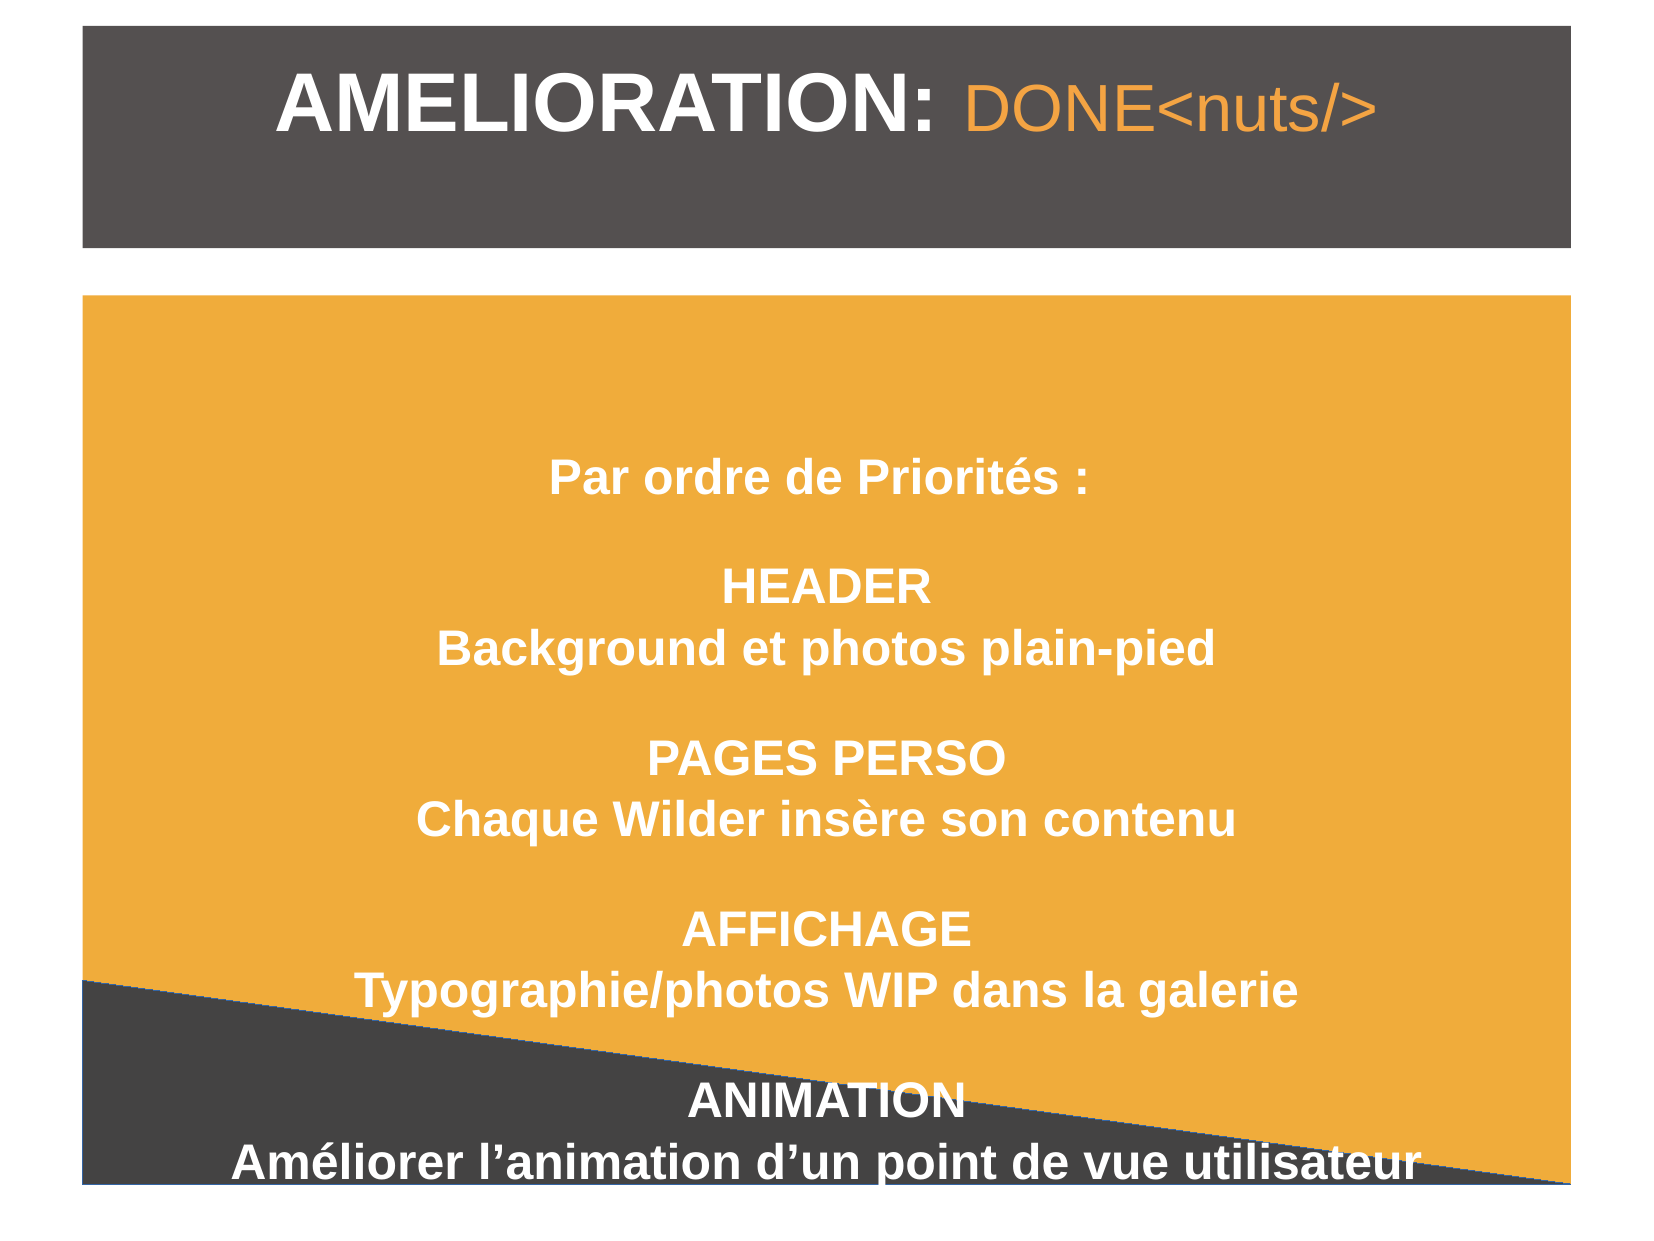

AMELIORATION: DONE<nuts/>
#
Par ordre de Priorités :
HEADER
Background et photos plain-pied
PAGES PERSO
Chaque Wilder insère son contenu
AFFICHAGE
Typographie/photos WIP dans la galerie
ANIMATION
Améliorer l’animation d’un point de vue utilisateur